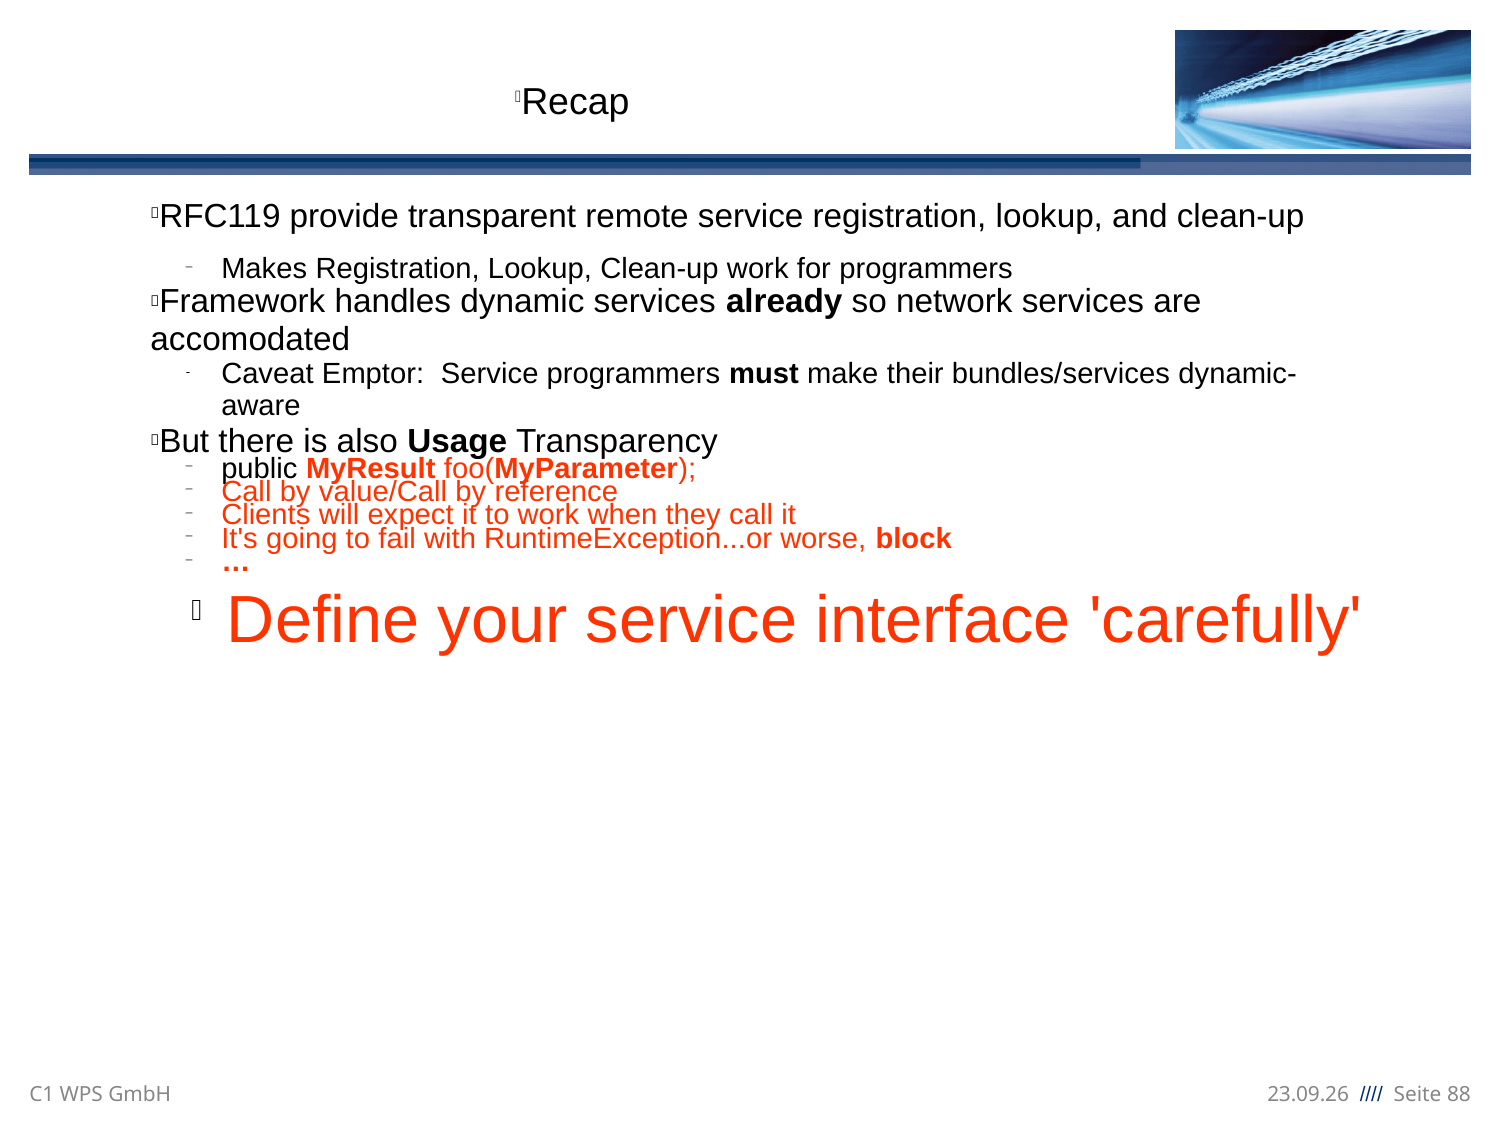

Recap
RFC119 provide transparent remote service registration, lookup, and clean-up
Makes Registration, Lookup, Clean-up work for programmers
Framework handles dynamic services already so network services are accomodated
Caveat Emptor: Service programmers must make their bundles/services dynamic-aware
But there is also Usage Transparency
public MyResult foo(MyParameter);
Call by value/Call by reference
Clients will expect it to work when they call it
It's going to fail with RuntimeException...or worse, block
…
Define your service interface 'carefully'